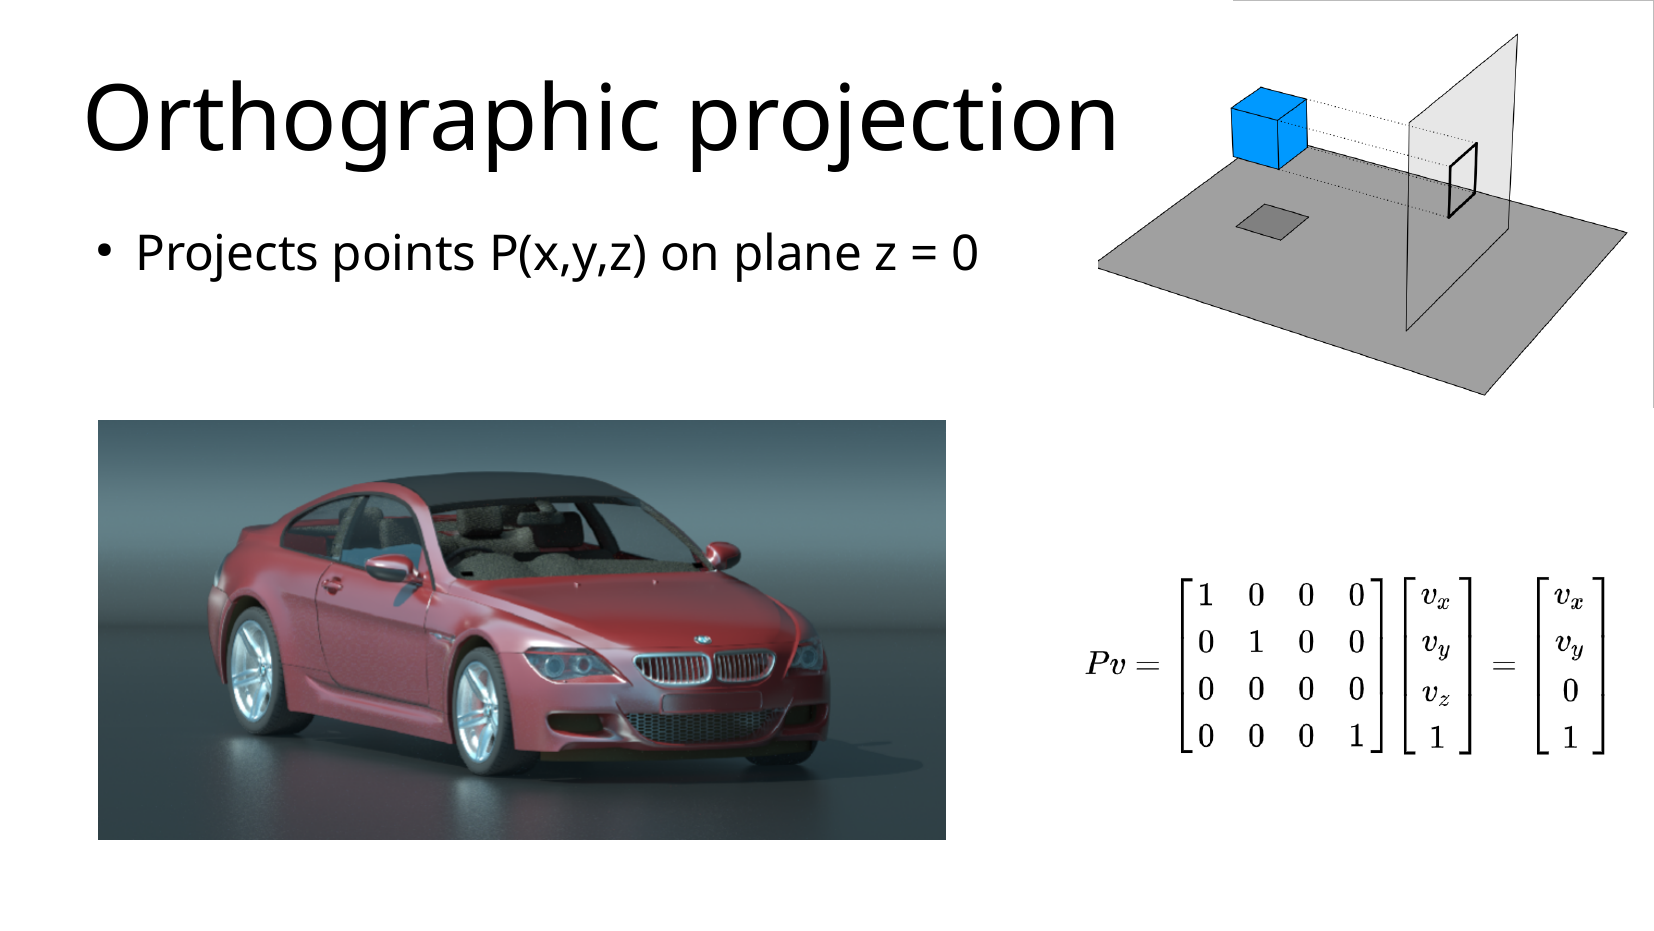

# Orthographic projection
Projects points P(x,y,z) on plane z = 0